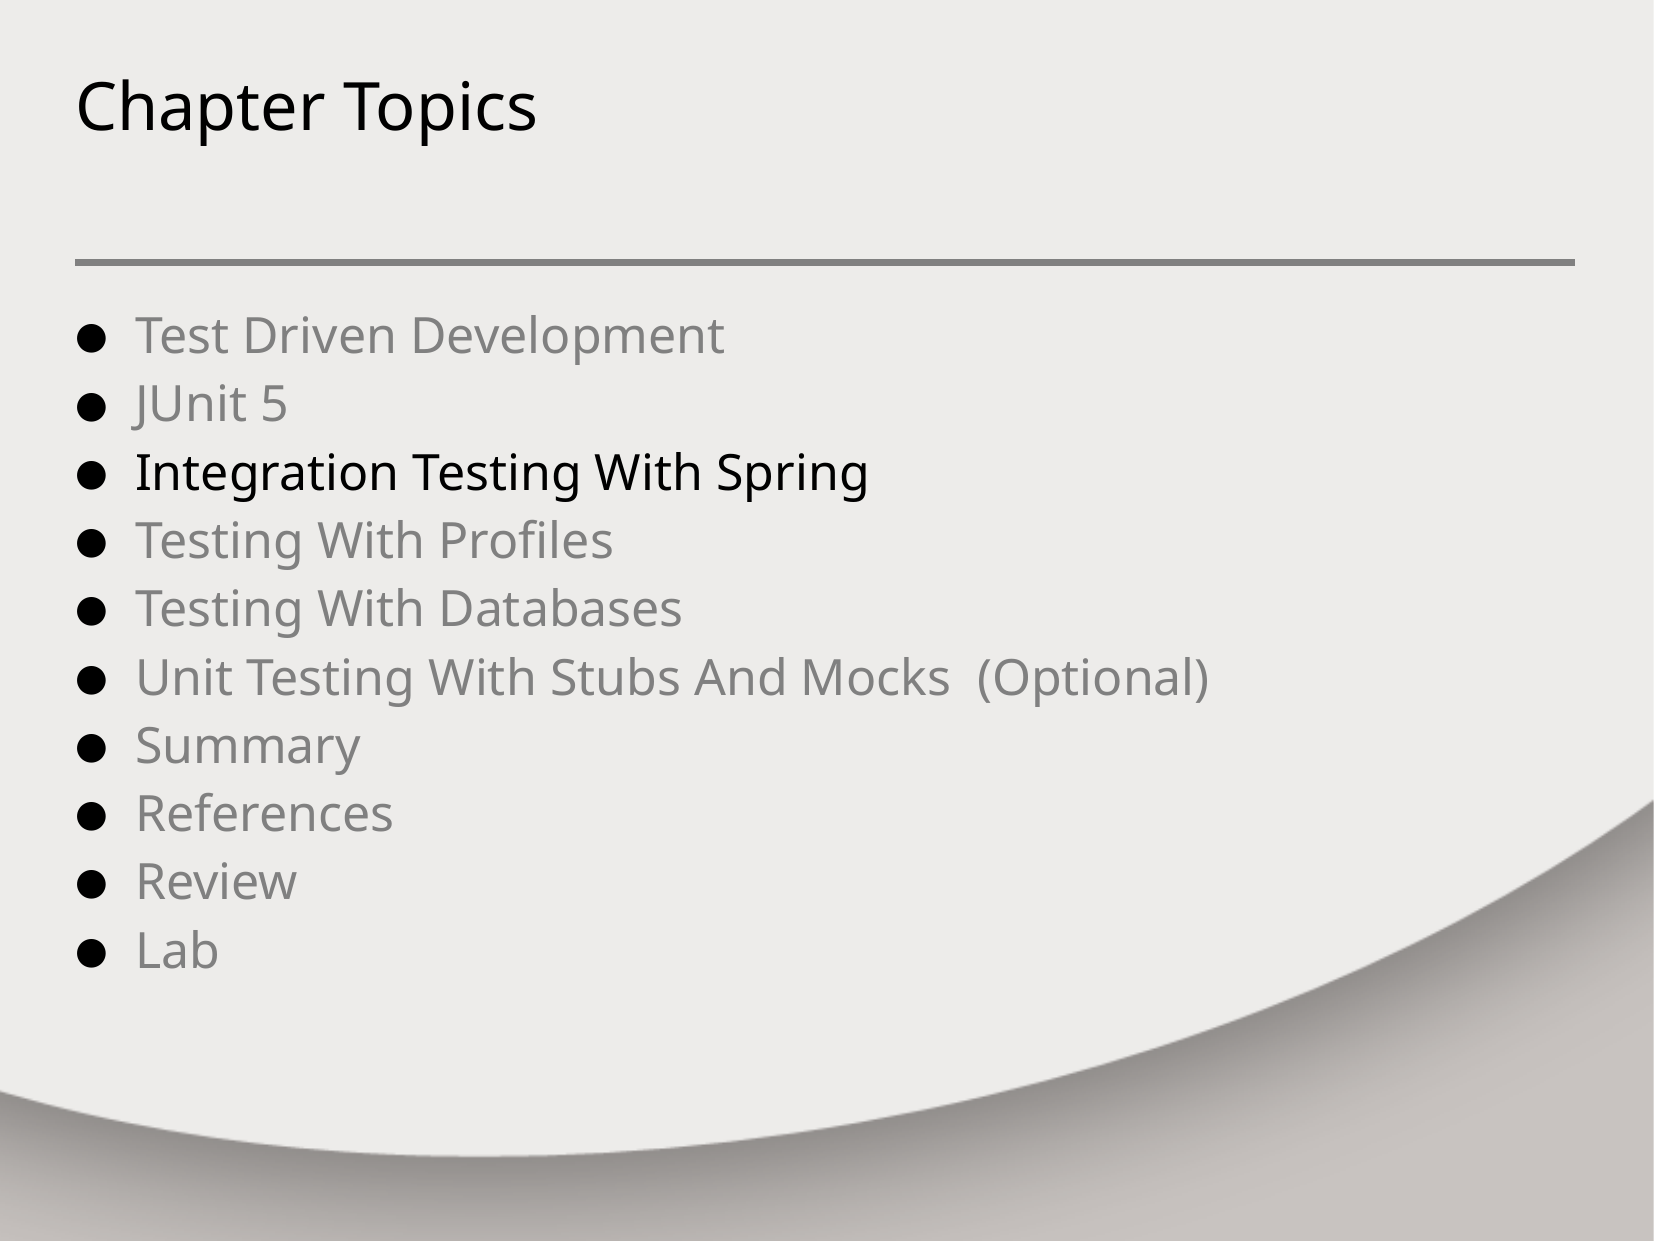

# Chapter Topics
Test Driven Development
JUnit 5
Integration Testing With Spring
Testing With Profiles
Testing With Databases
Unit Testing With Stubs And Mocks (Optional)
Summary
References
Review
Lab